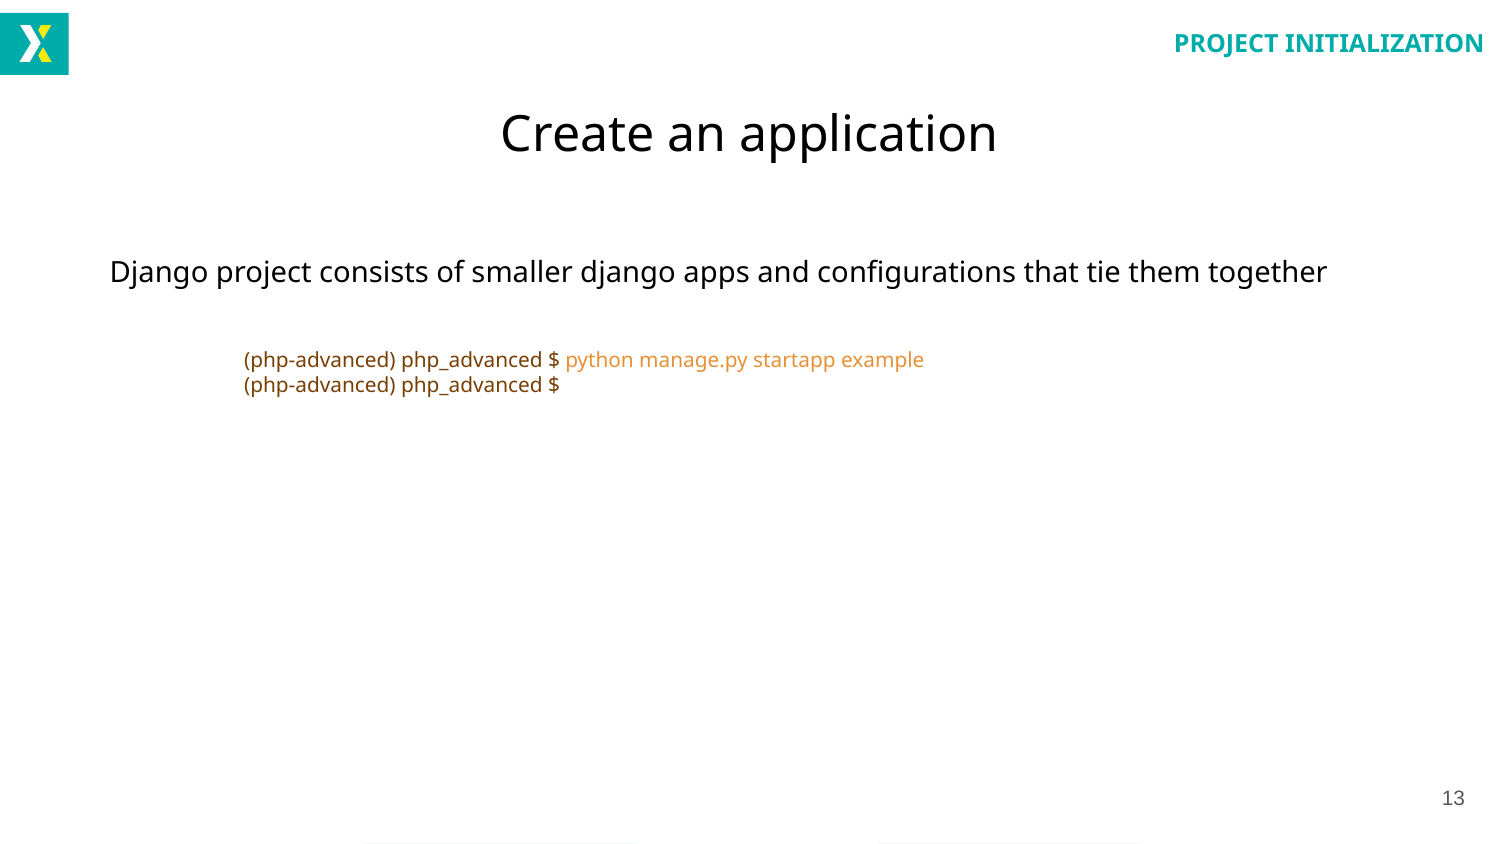

Create an application
Django project consists of smaller django apps and configurations that tie them together
(php-advanced) php_advanced $ python manage.py startapp example
(php-advanced) php_advanced $